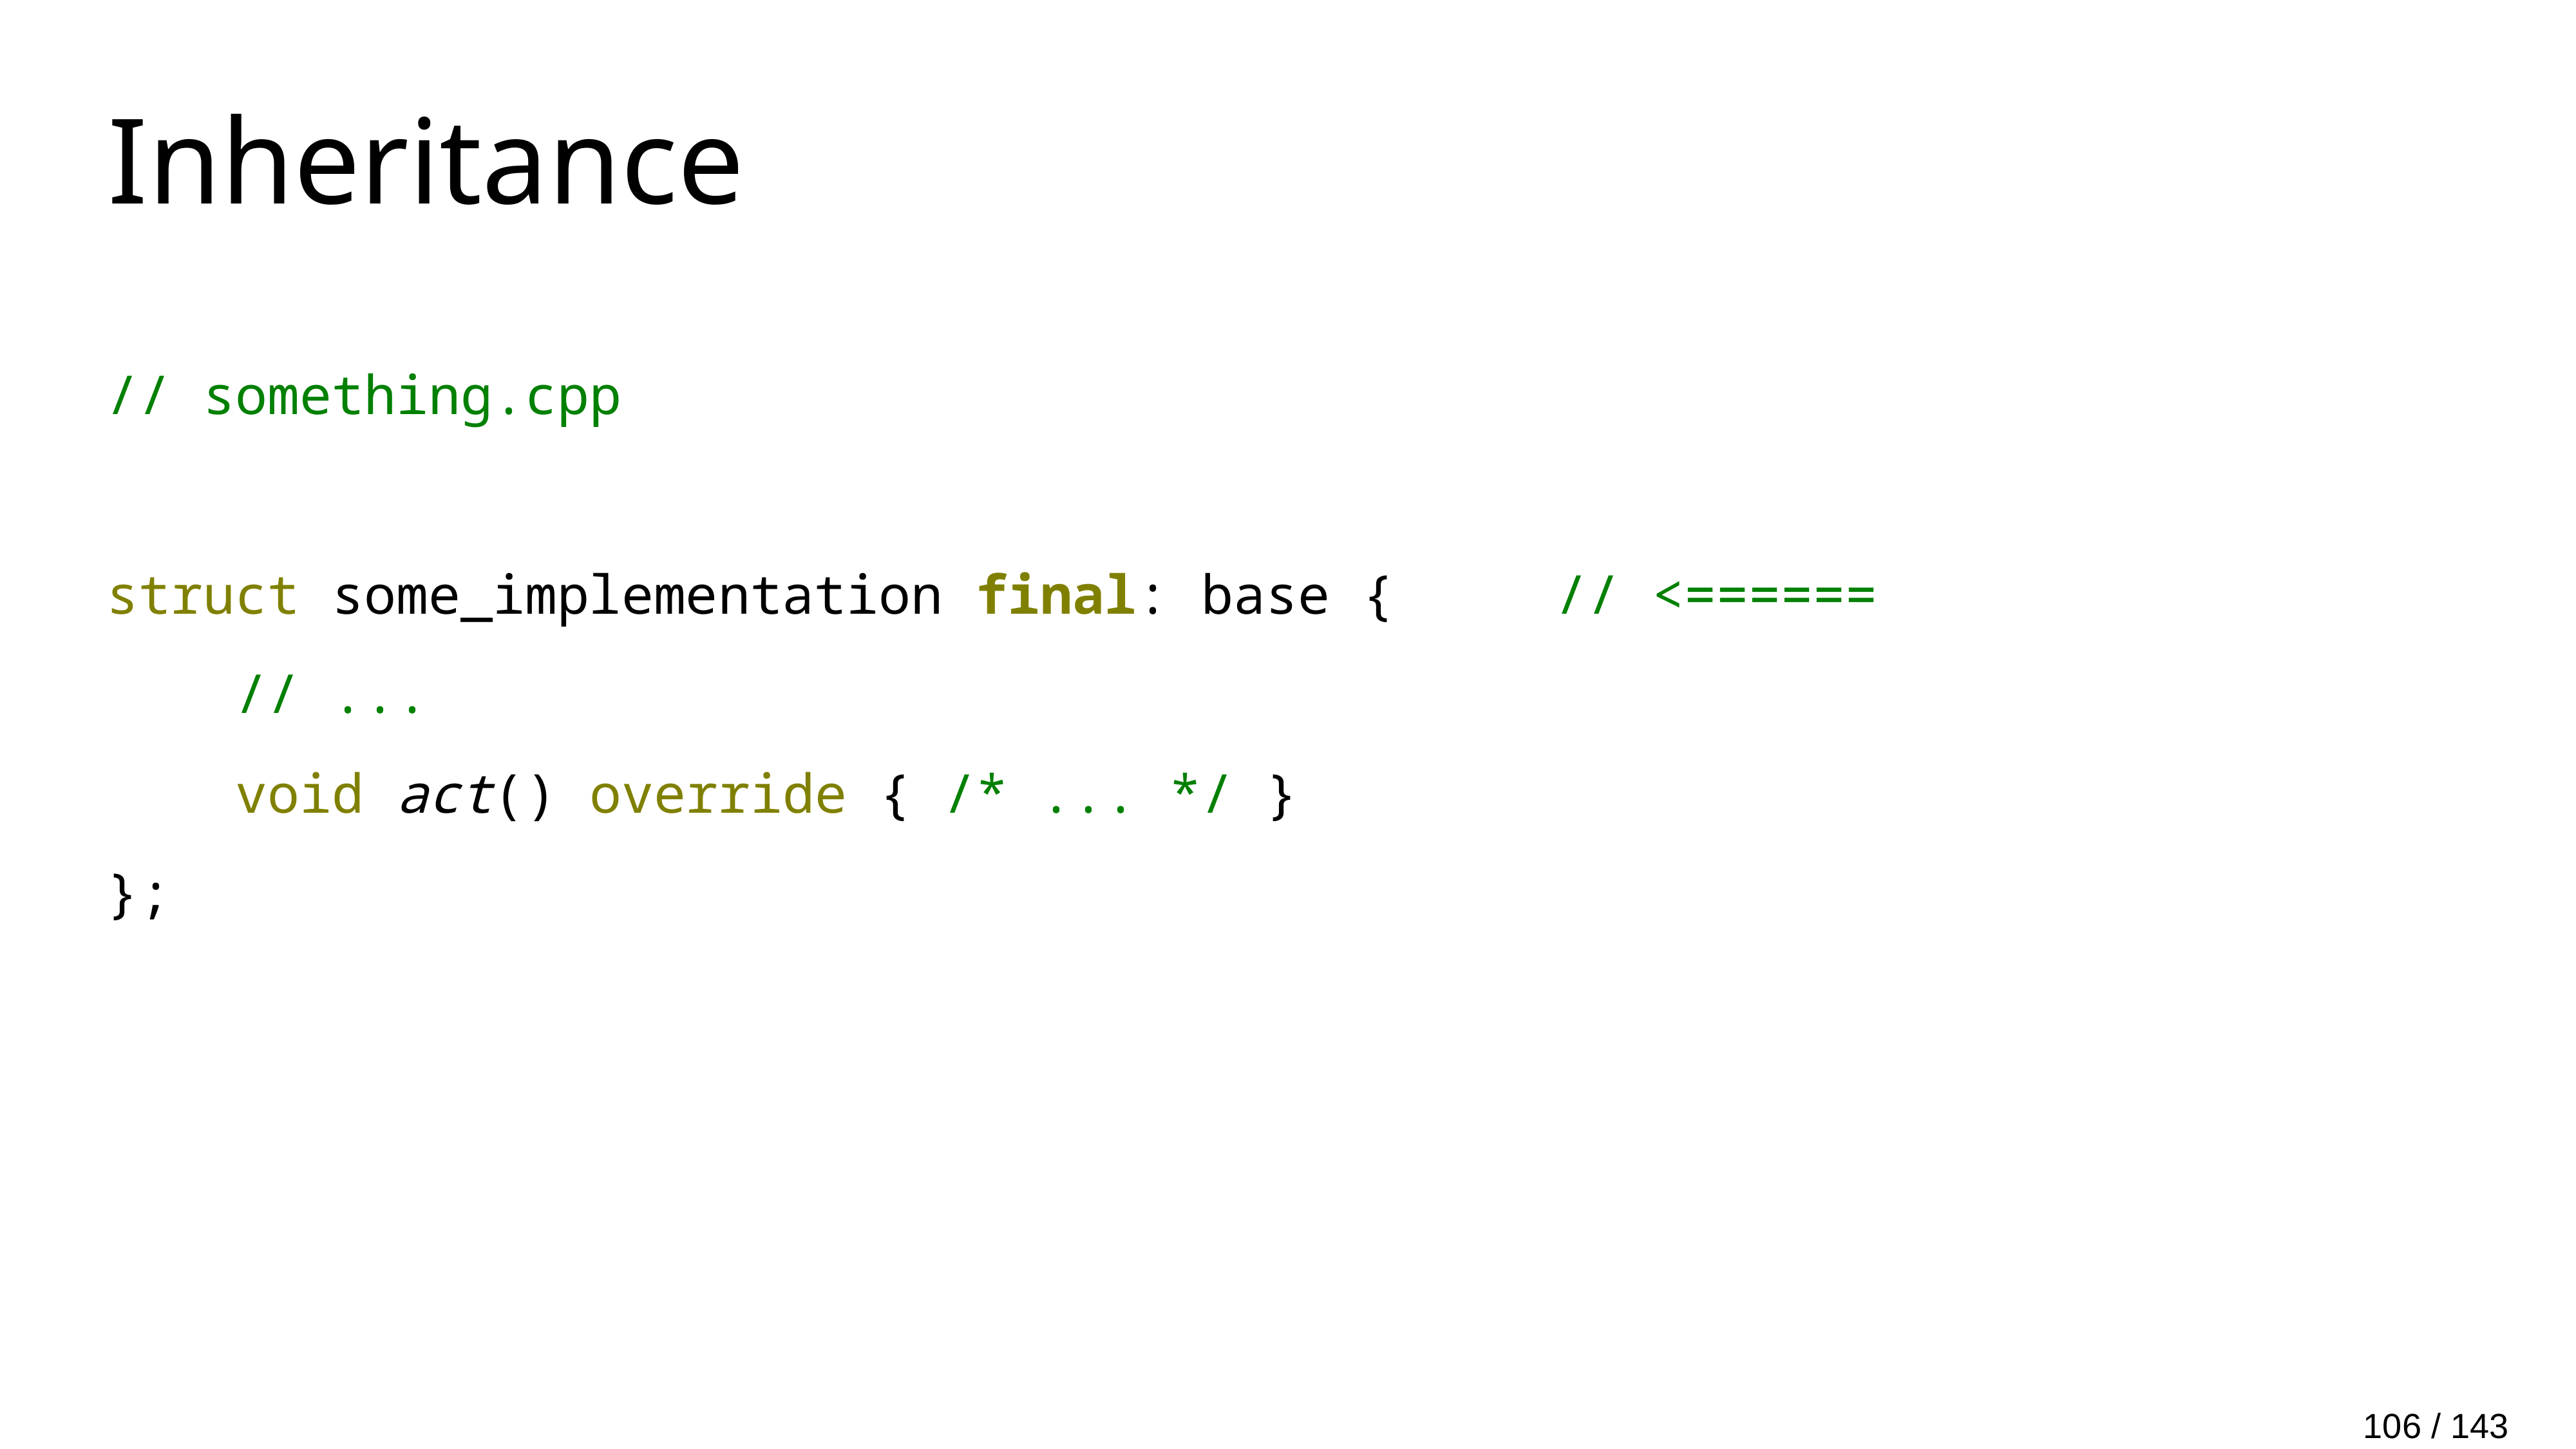

# Inheritance
// something.cpp
struct some_implementation final: base { // <======
 // ...
 void act() override { /* ... */ }
};